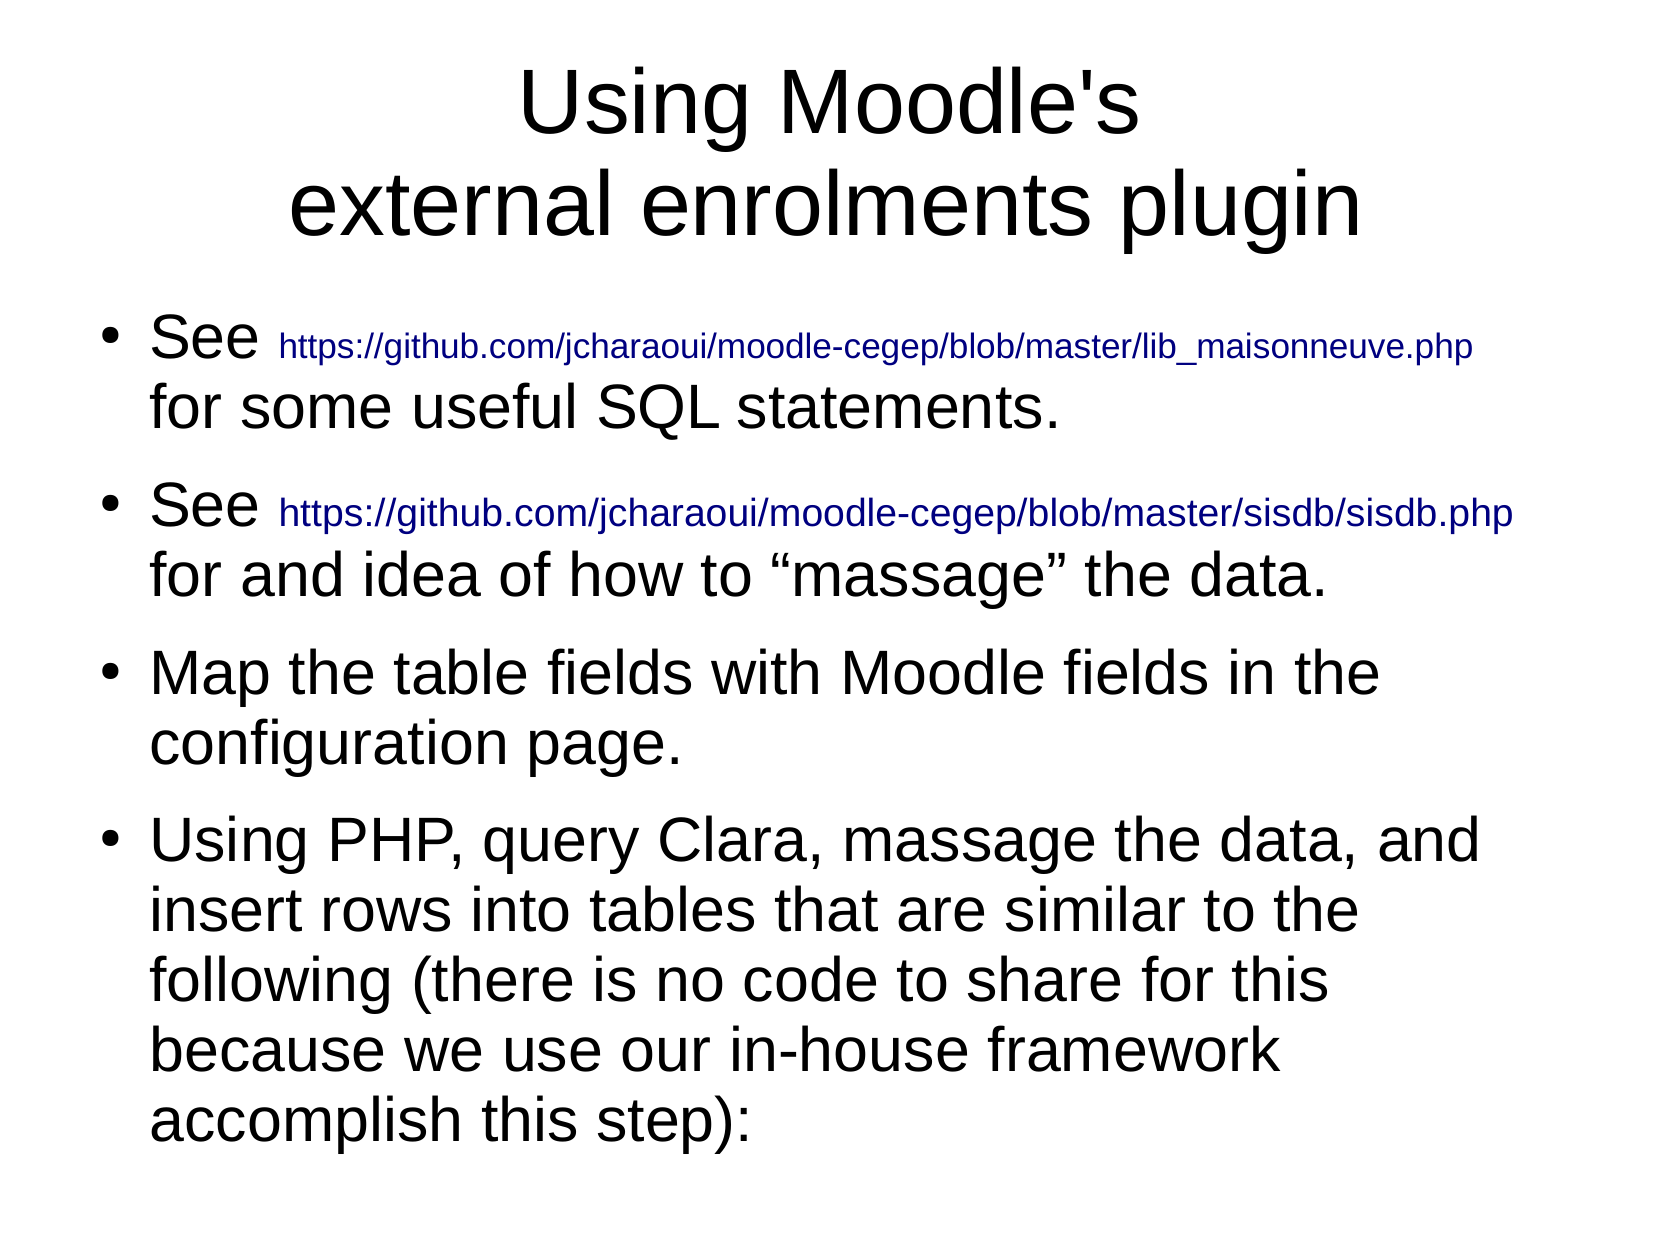

# Using Moodle's external enrolments plugin
See https://github.com/jcharaoui/moodle-cegep/blob/master/lib_maisonneuve.php for some useful SQL statements.
See https://github.com/jcharaoui/moodle-cegep/blob/master/sisdb/sisdb.php for and idea of how to “massage” the data.
Map the table fields with Moodle fields in the configuration page.
Using PHP, query Clara, massage the data, and insert rows into tables that are similar to the following (there is no code to share for this because we use our in-house framework accomplish this step):